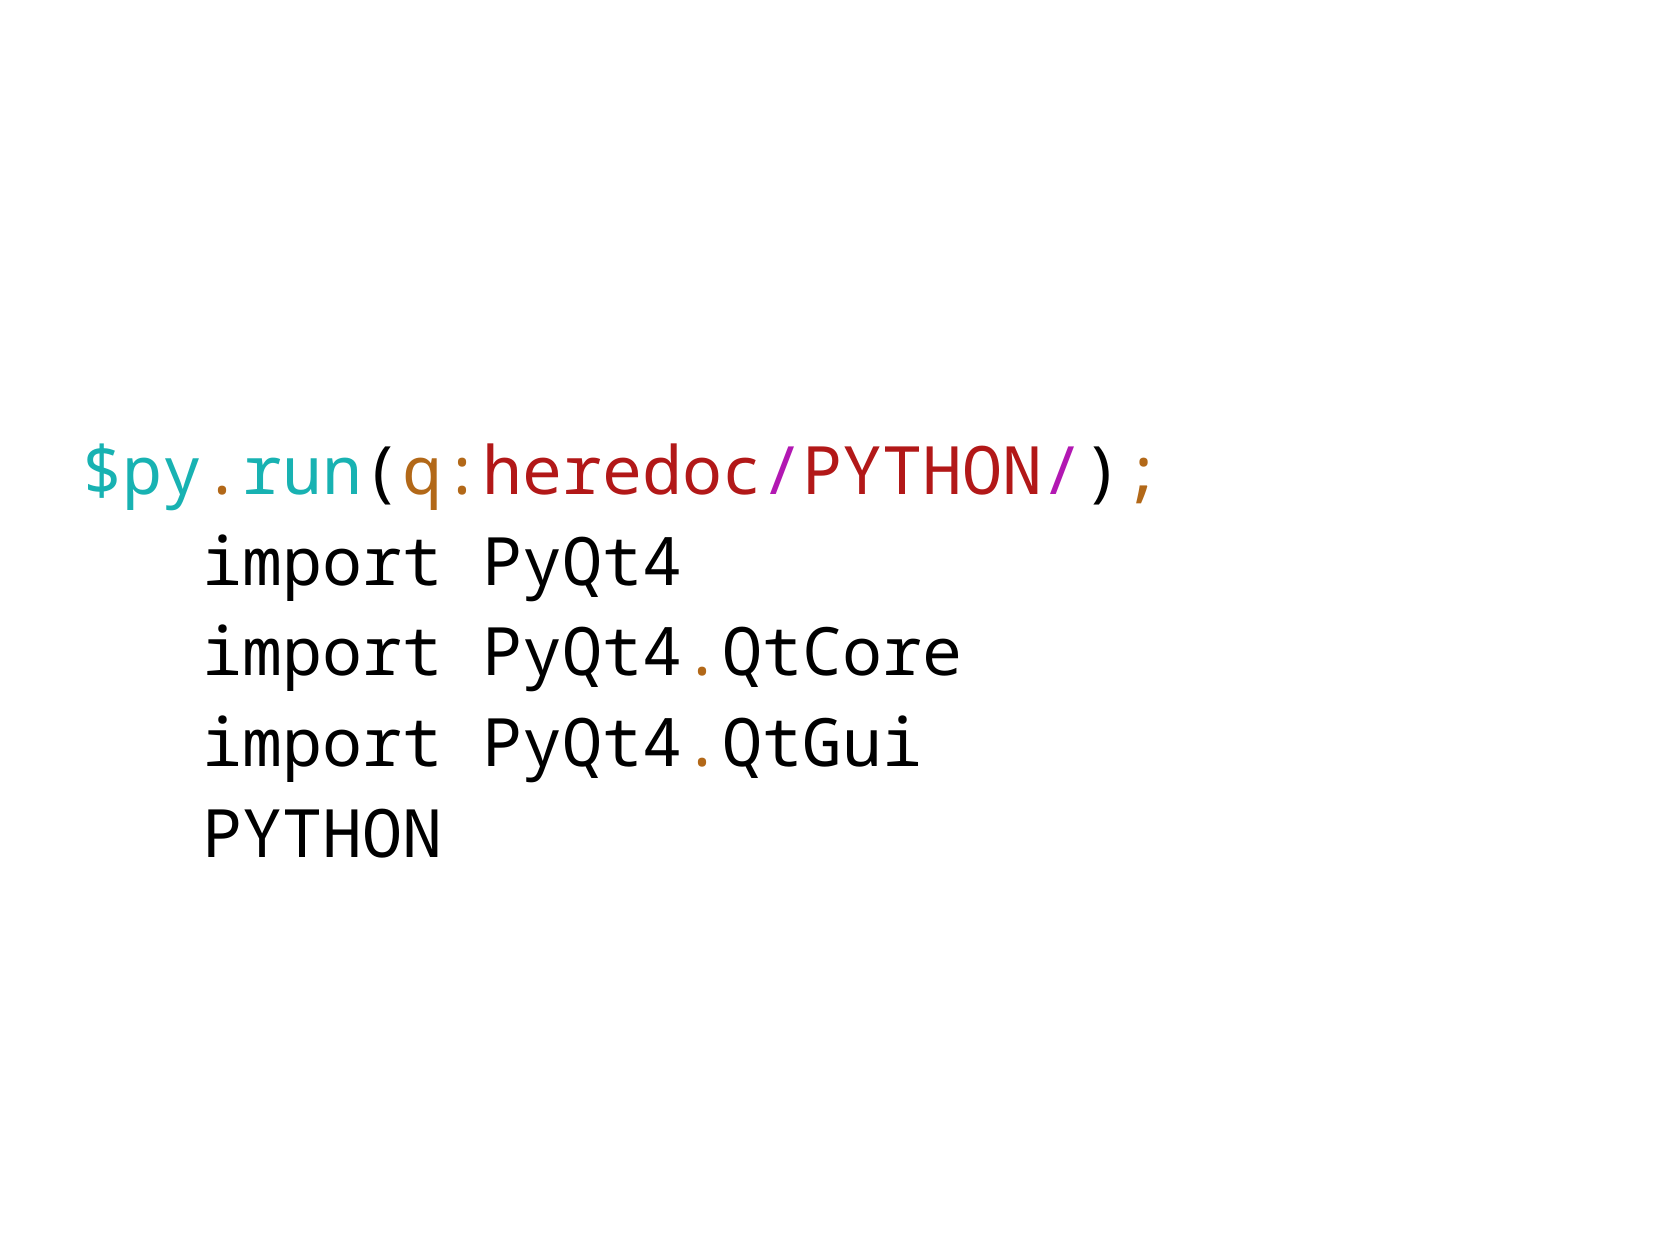

#
$py.run(q:heredoc/PYTHON/);
   import PyQt4
   import PyQt4.QtCore
   import PyQt4.QtGui
   PYTHON